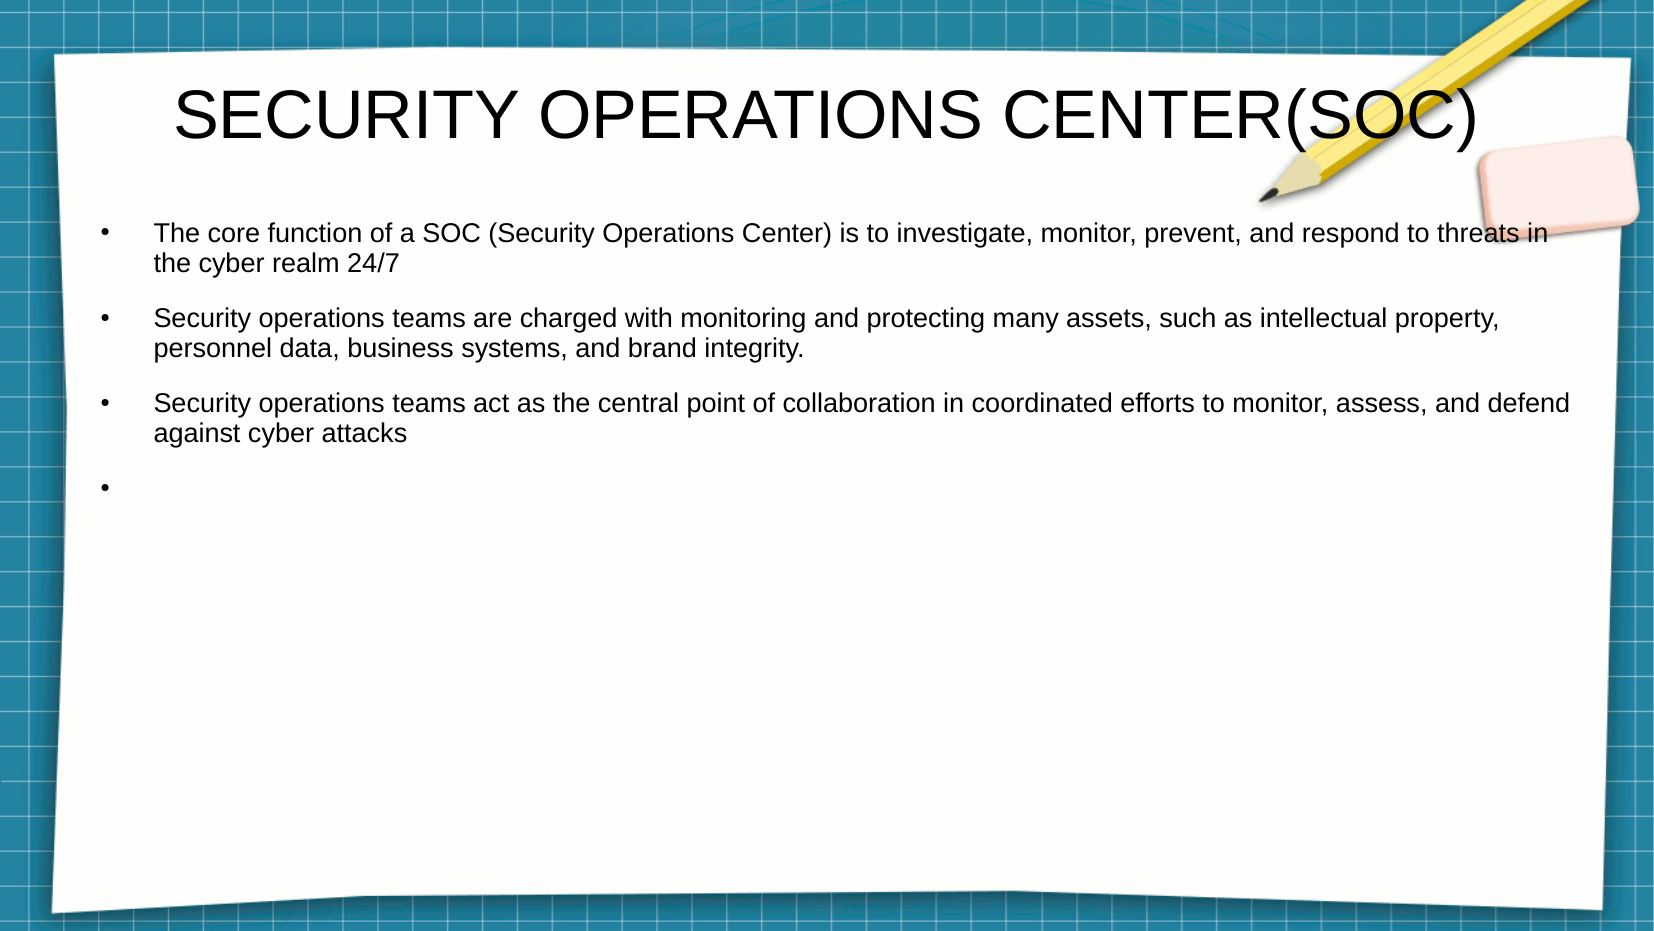

# SECURITY OPERATIONS CENTER(SOC)
The core function of a SOC (Security Operations Center) is to investigate, monitor, prevent, and respond to threats in the cyber realm 24/7
Security operations teams are charged with monitoring and protecting many assets, such as intellectual property, personnel data, business systems, and brand integrity.
Security operations teams act as the central point of collaboration in coordinated efforts to monitor, assess, and defend against cyber attacks